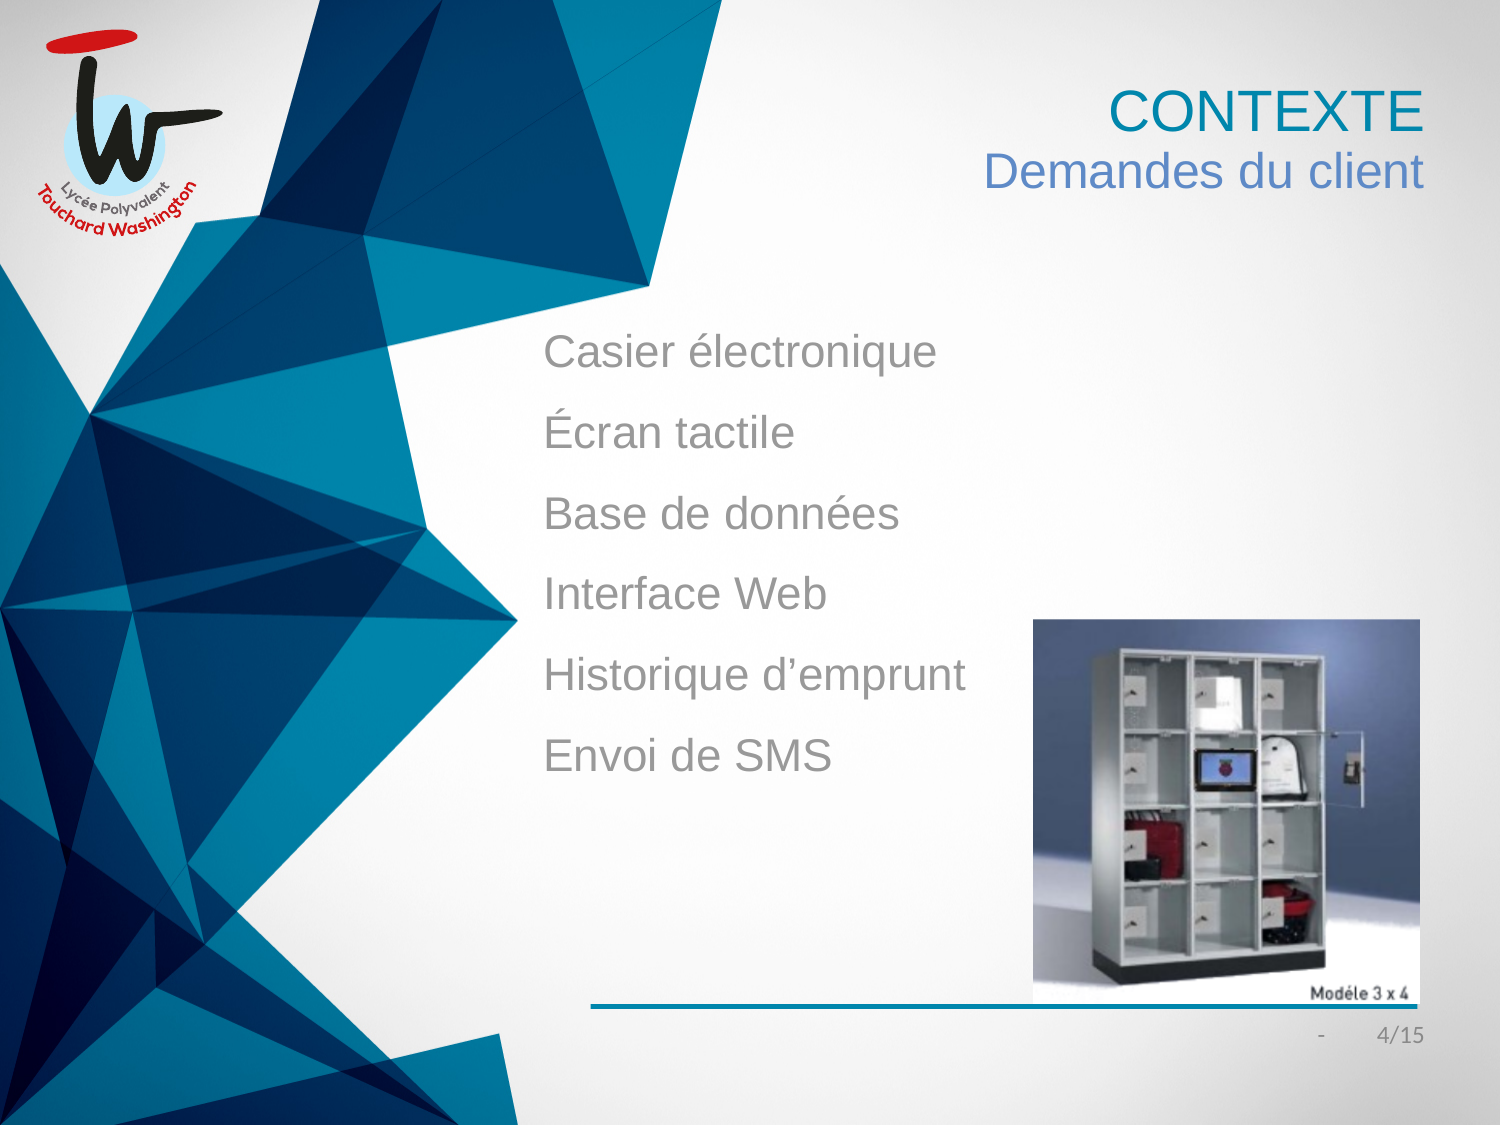

# CONTEXTE Demandes du client
Casier électronique
Écran tactile
Base de données
Interface Web
Historique d’emprunt
Envoi de SMS
4